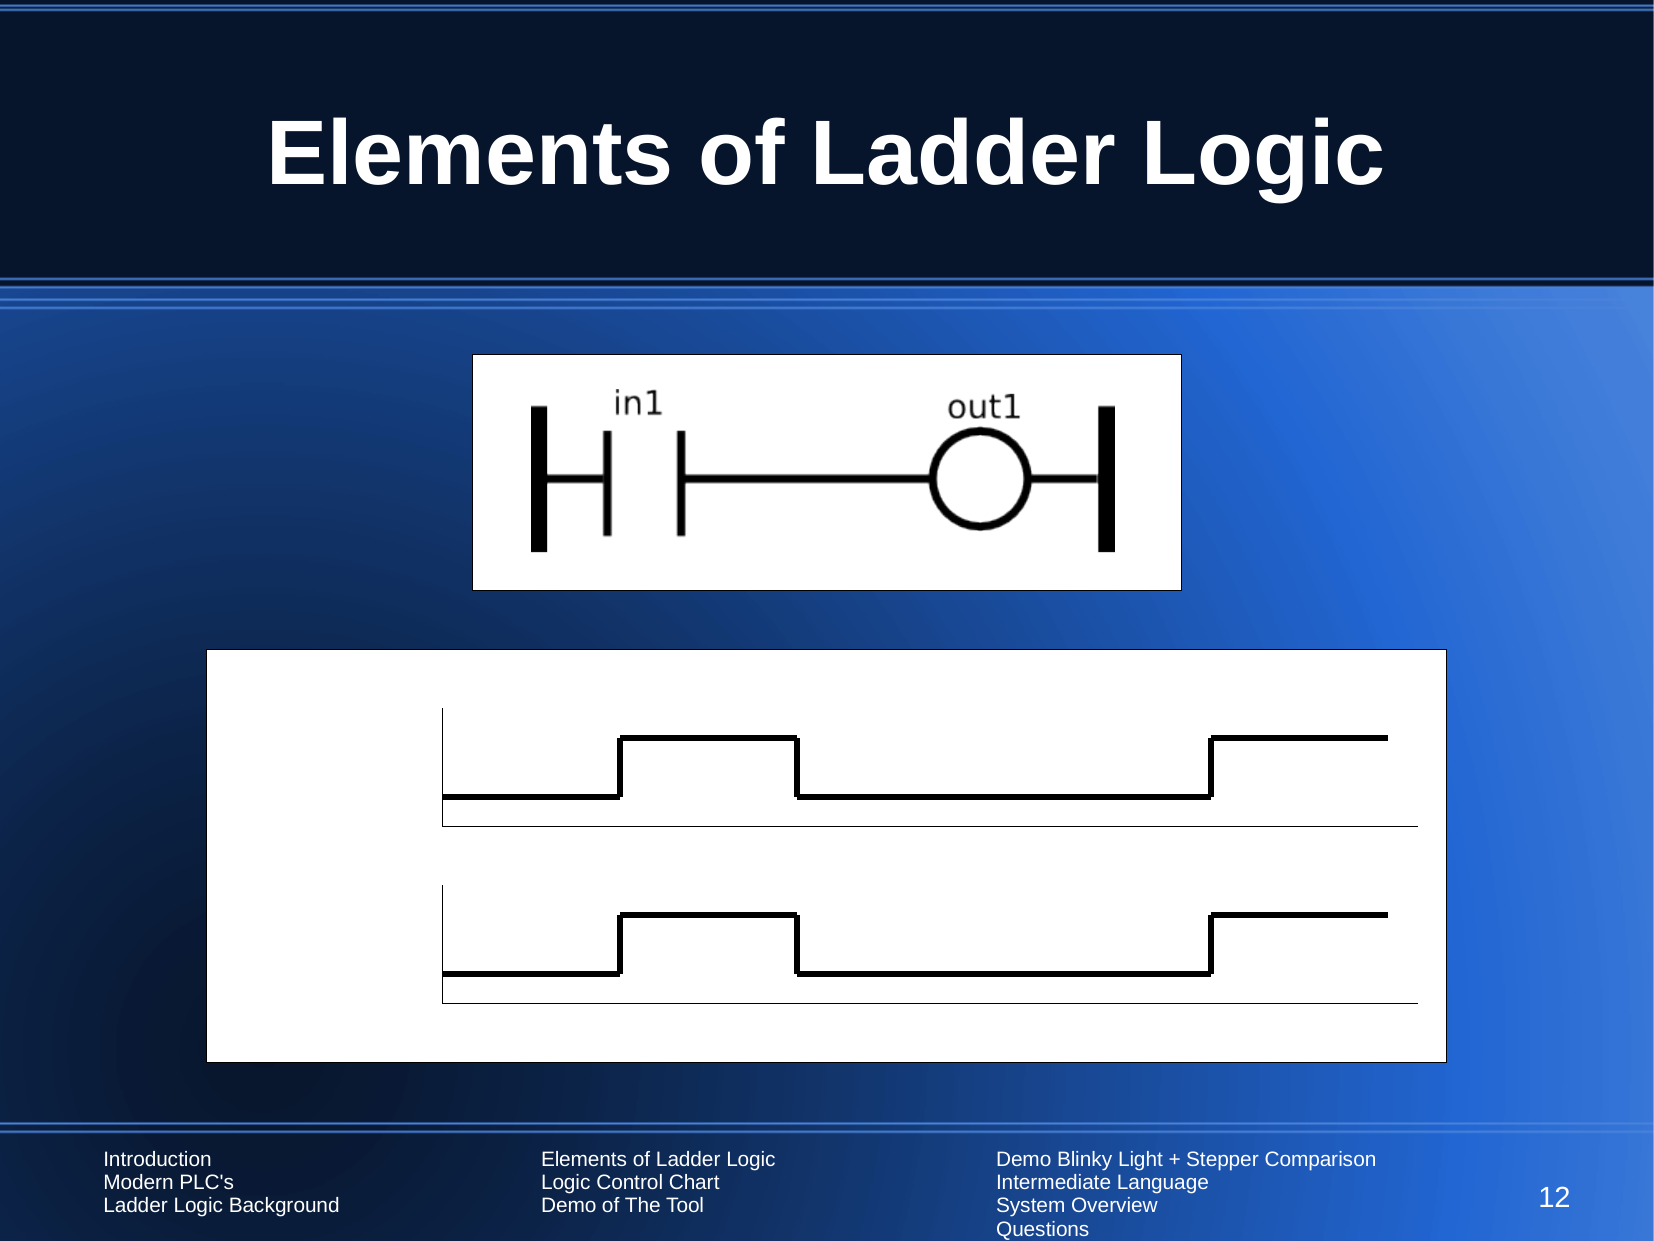

# Elements of Ladder Logic
1
0
in1
1
0
out1
12